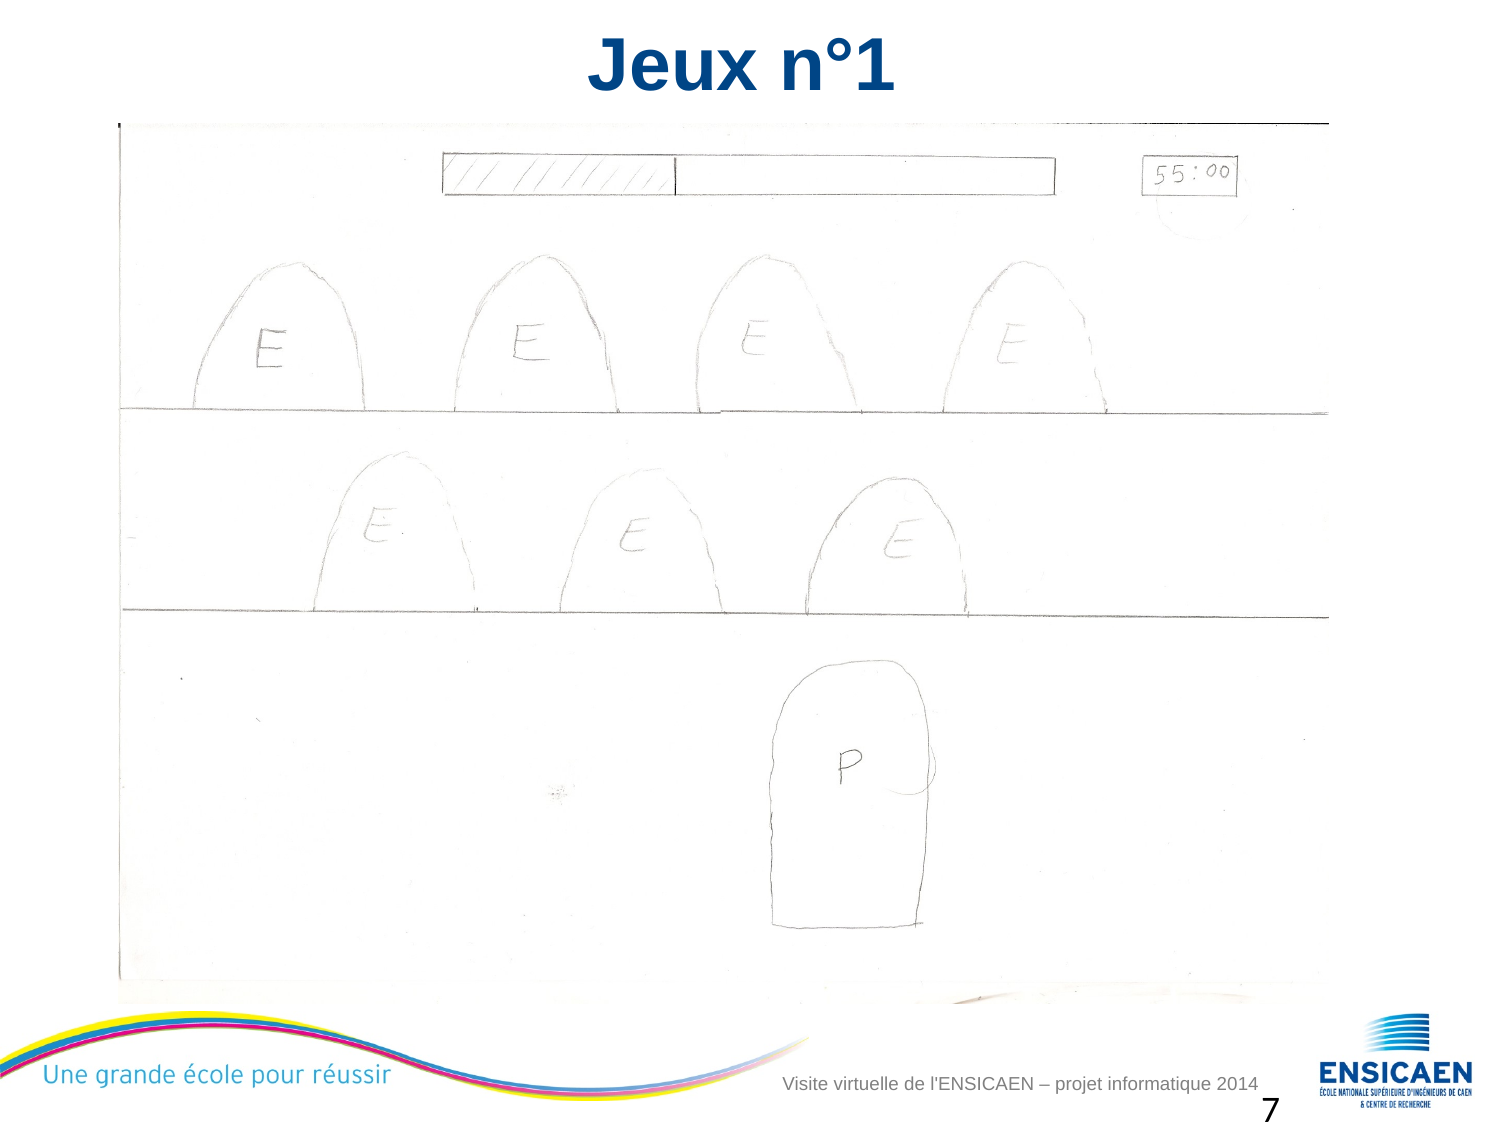

# Jeux n°1
Visite virtuelle de l'ENSICAEN – projet informatique 2014